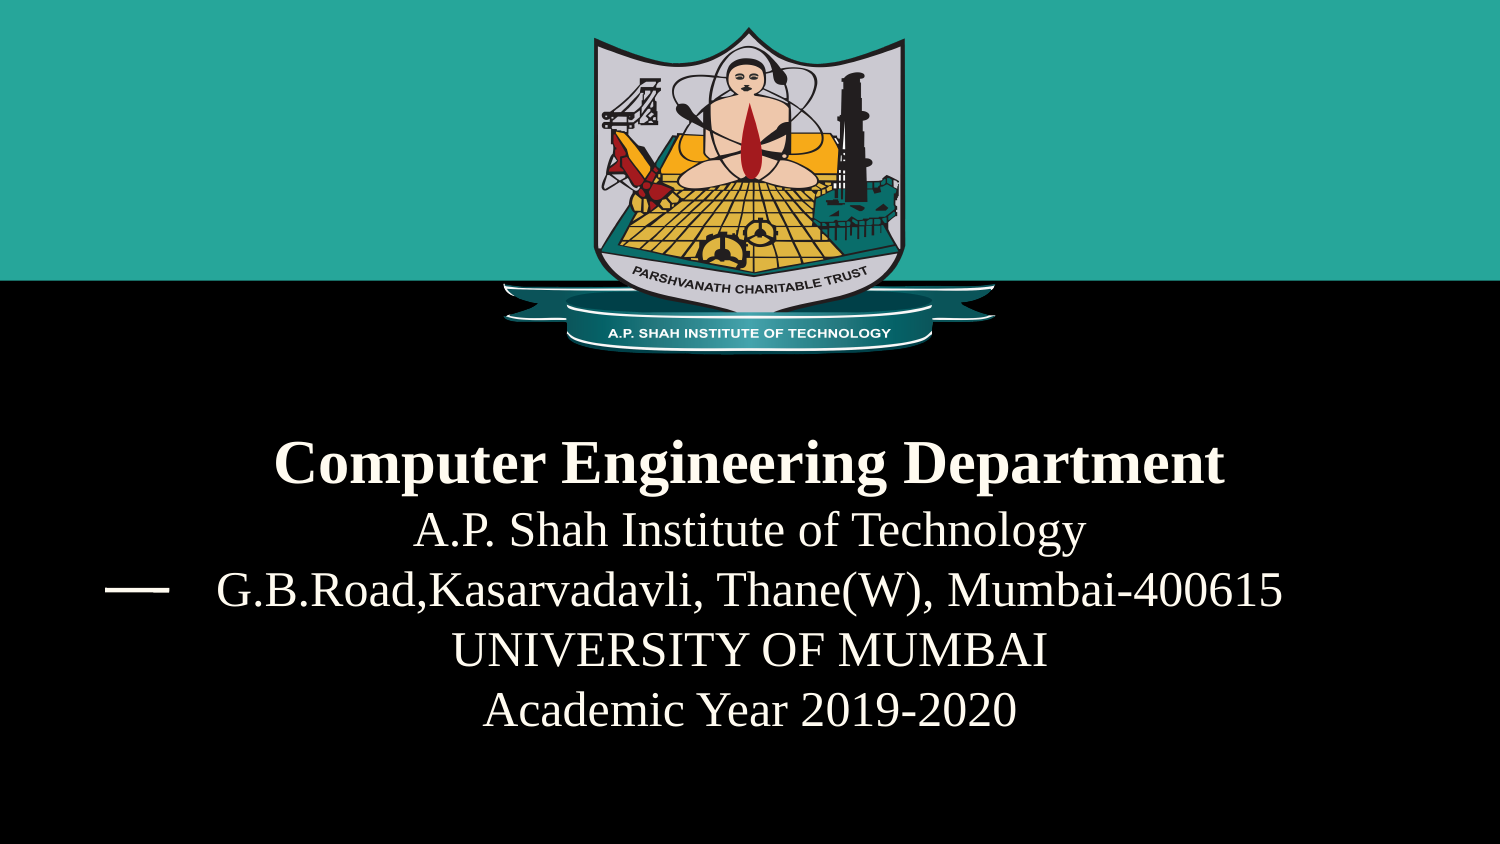

# Computer Engineering Department A.P. Shah Institute of Technology G.B.Road,Kasarvadavli, Thane(W), Mumbai-400615 UNIVERSITY OF MUMBAI Academic Year 2019-2020